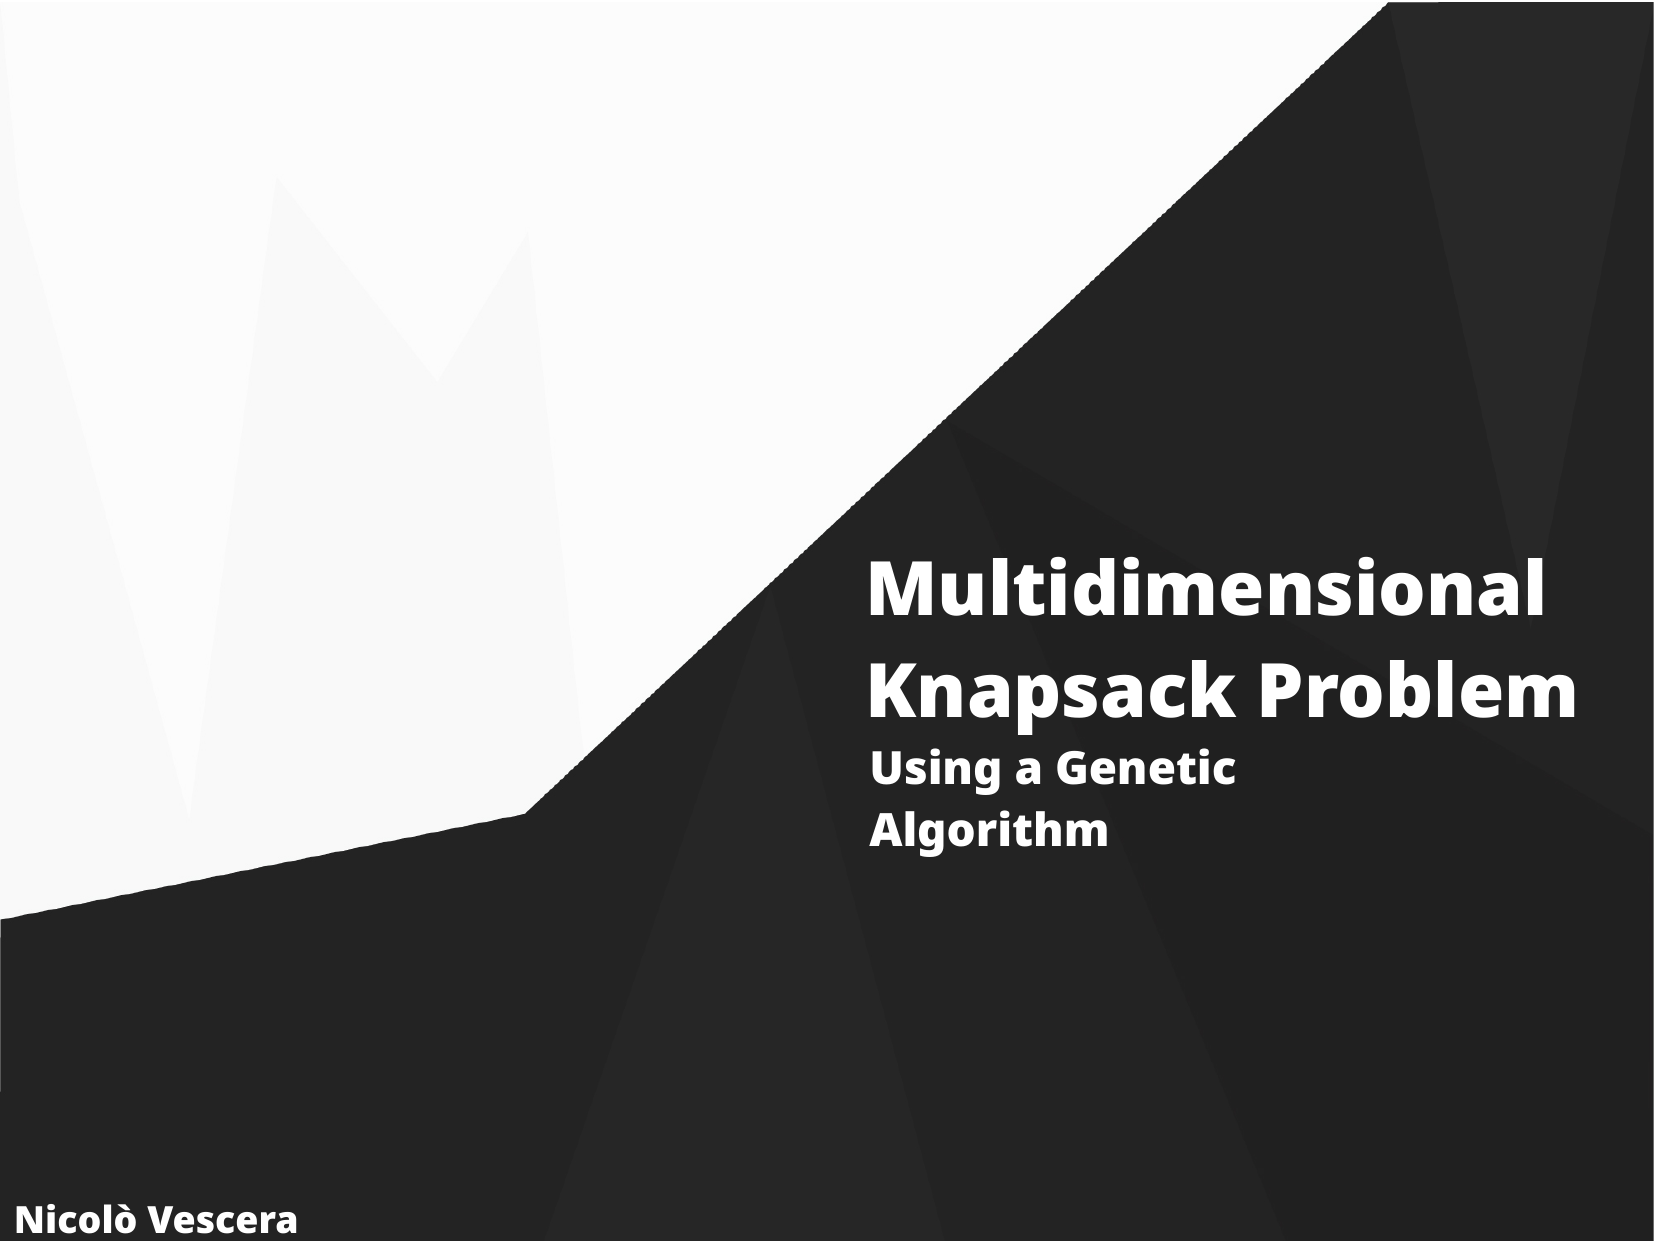

# Multidimensional Knapsack Problem
Using a Genetic Algorithm
Nicolò Vescera